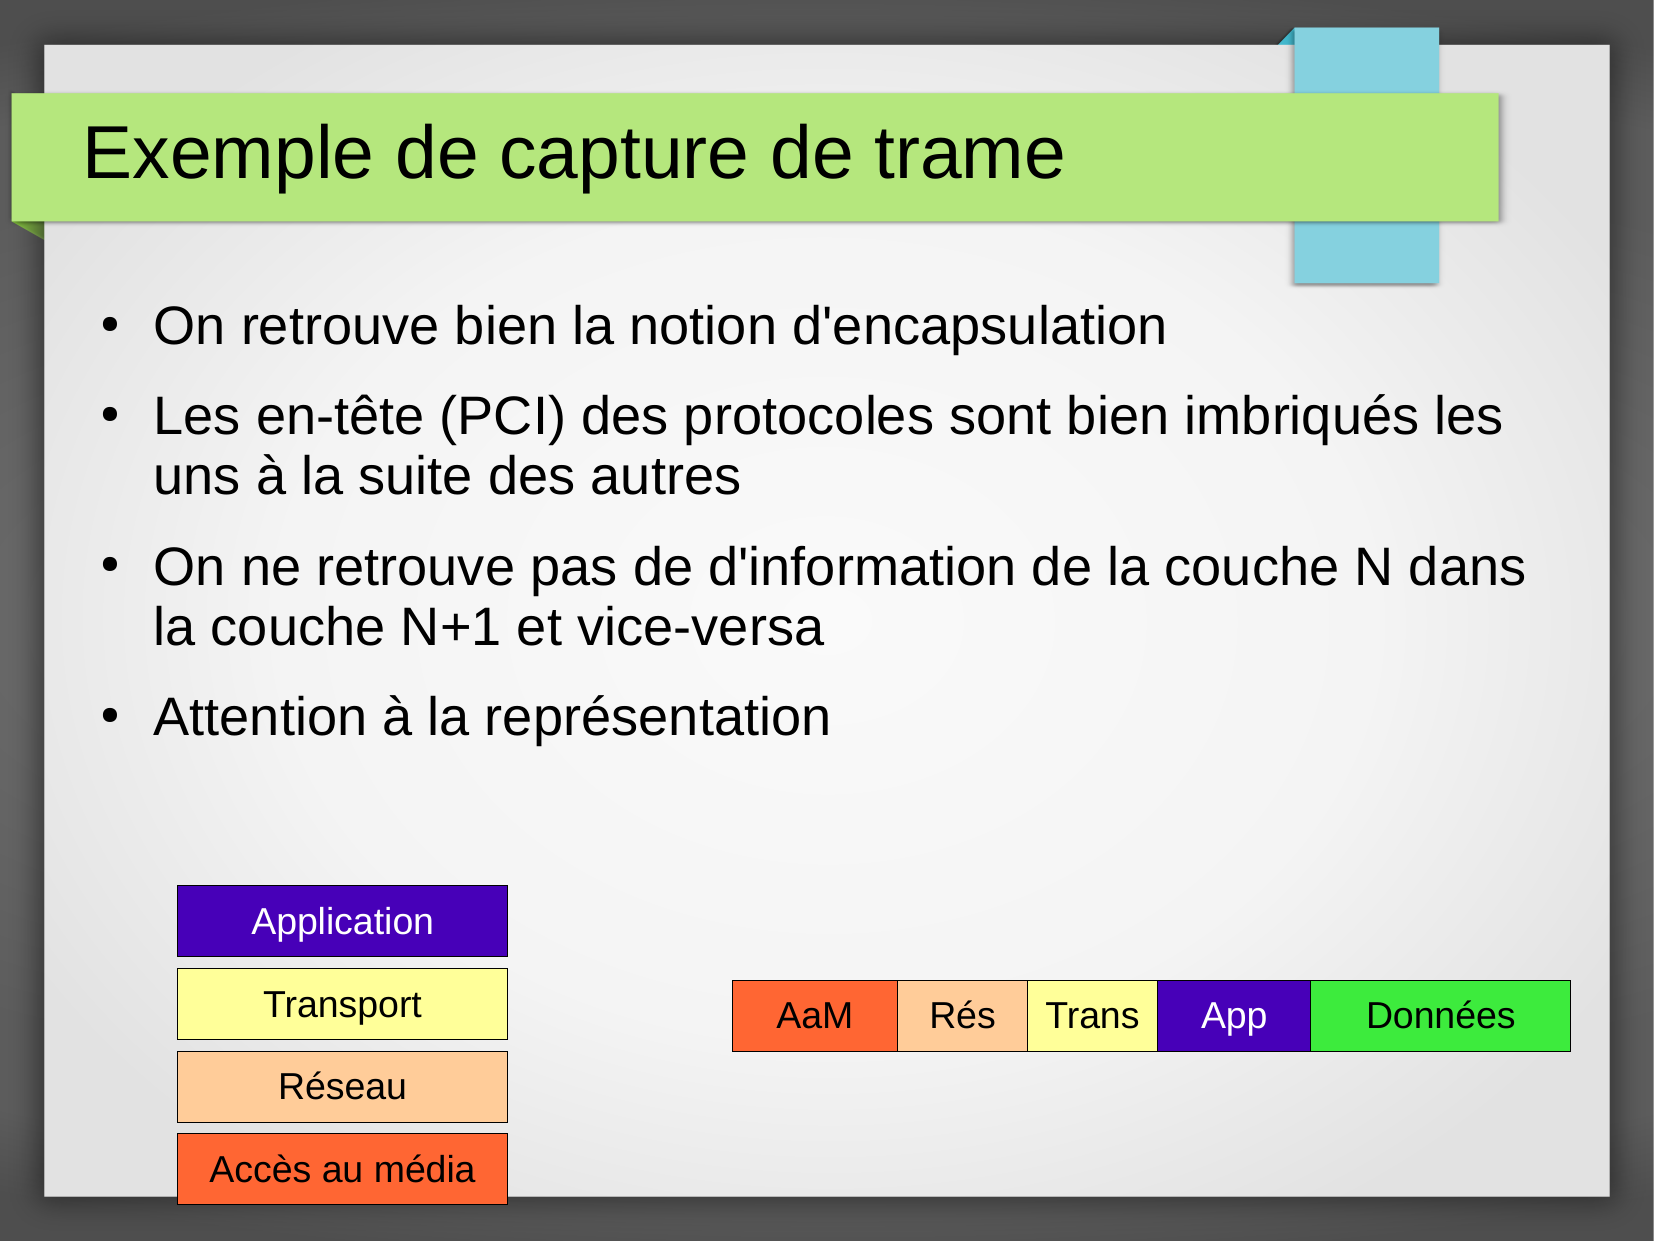

# Exemple de capture de trame
On retrouve bien la notion d'encapsulation
Les en-tête (PCI) des protocoles sont bien imbriqués les uns à la suite des autres
On ne retrouve pas de d'information de la couche N dans la couche N+1 et vice-versa
Attention à la représentation
Application
Transport
AaM
Rés
Trans
App
Données
Réseau
Accès au média